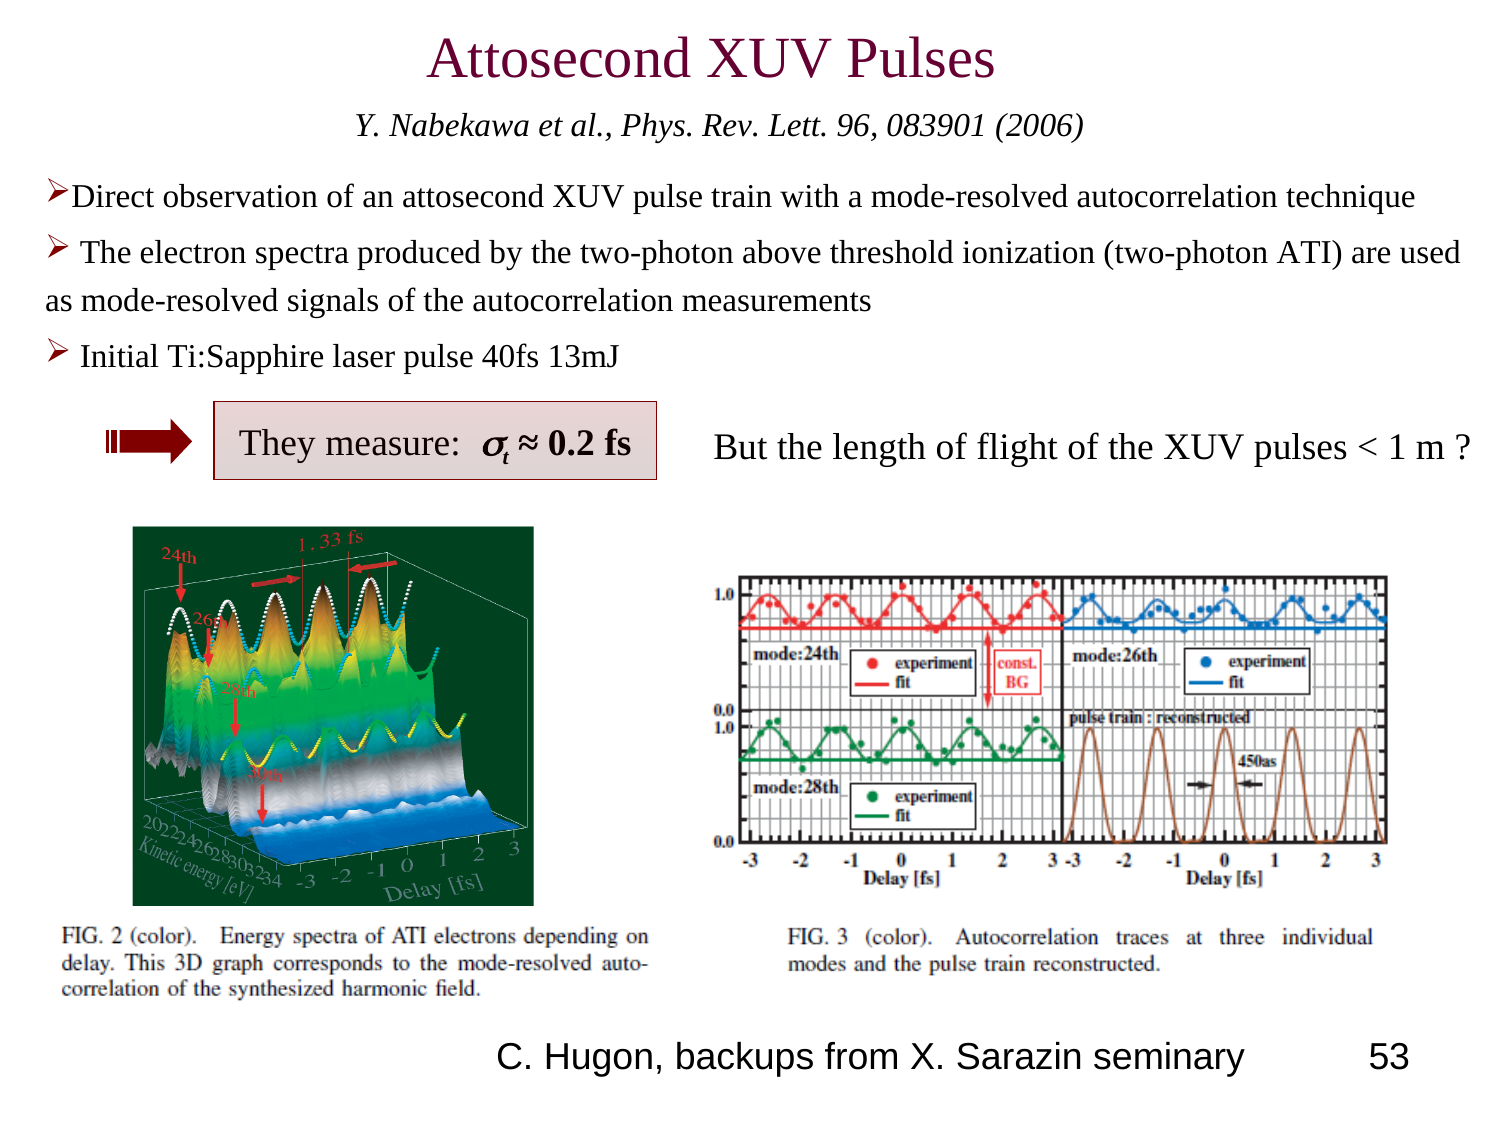

Attosecond XUV Pulses
Y. Nabekawa et al., Phys. Rev. Lett. 96, 083901 (2006)
Direct observation of an attosecond XUV pulse train with a mode-resolved autocorrelation technique
 The electron spectra produced by the two-photon above threshold ionization (two-photon ATI) are used as mode-resolved signals of the autocorrelation measurements
 Initial Ti:Sapphire laser pulse 40fs 13mJ
They measure:t ≈ 0.2 fs
But the length of flight of the XUV pulses < 1 m ?
C. Hugon, backups from X. Sarazin seminary
53